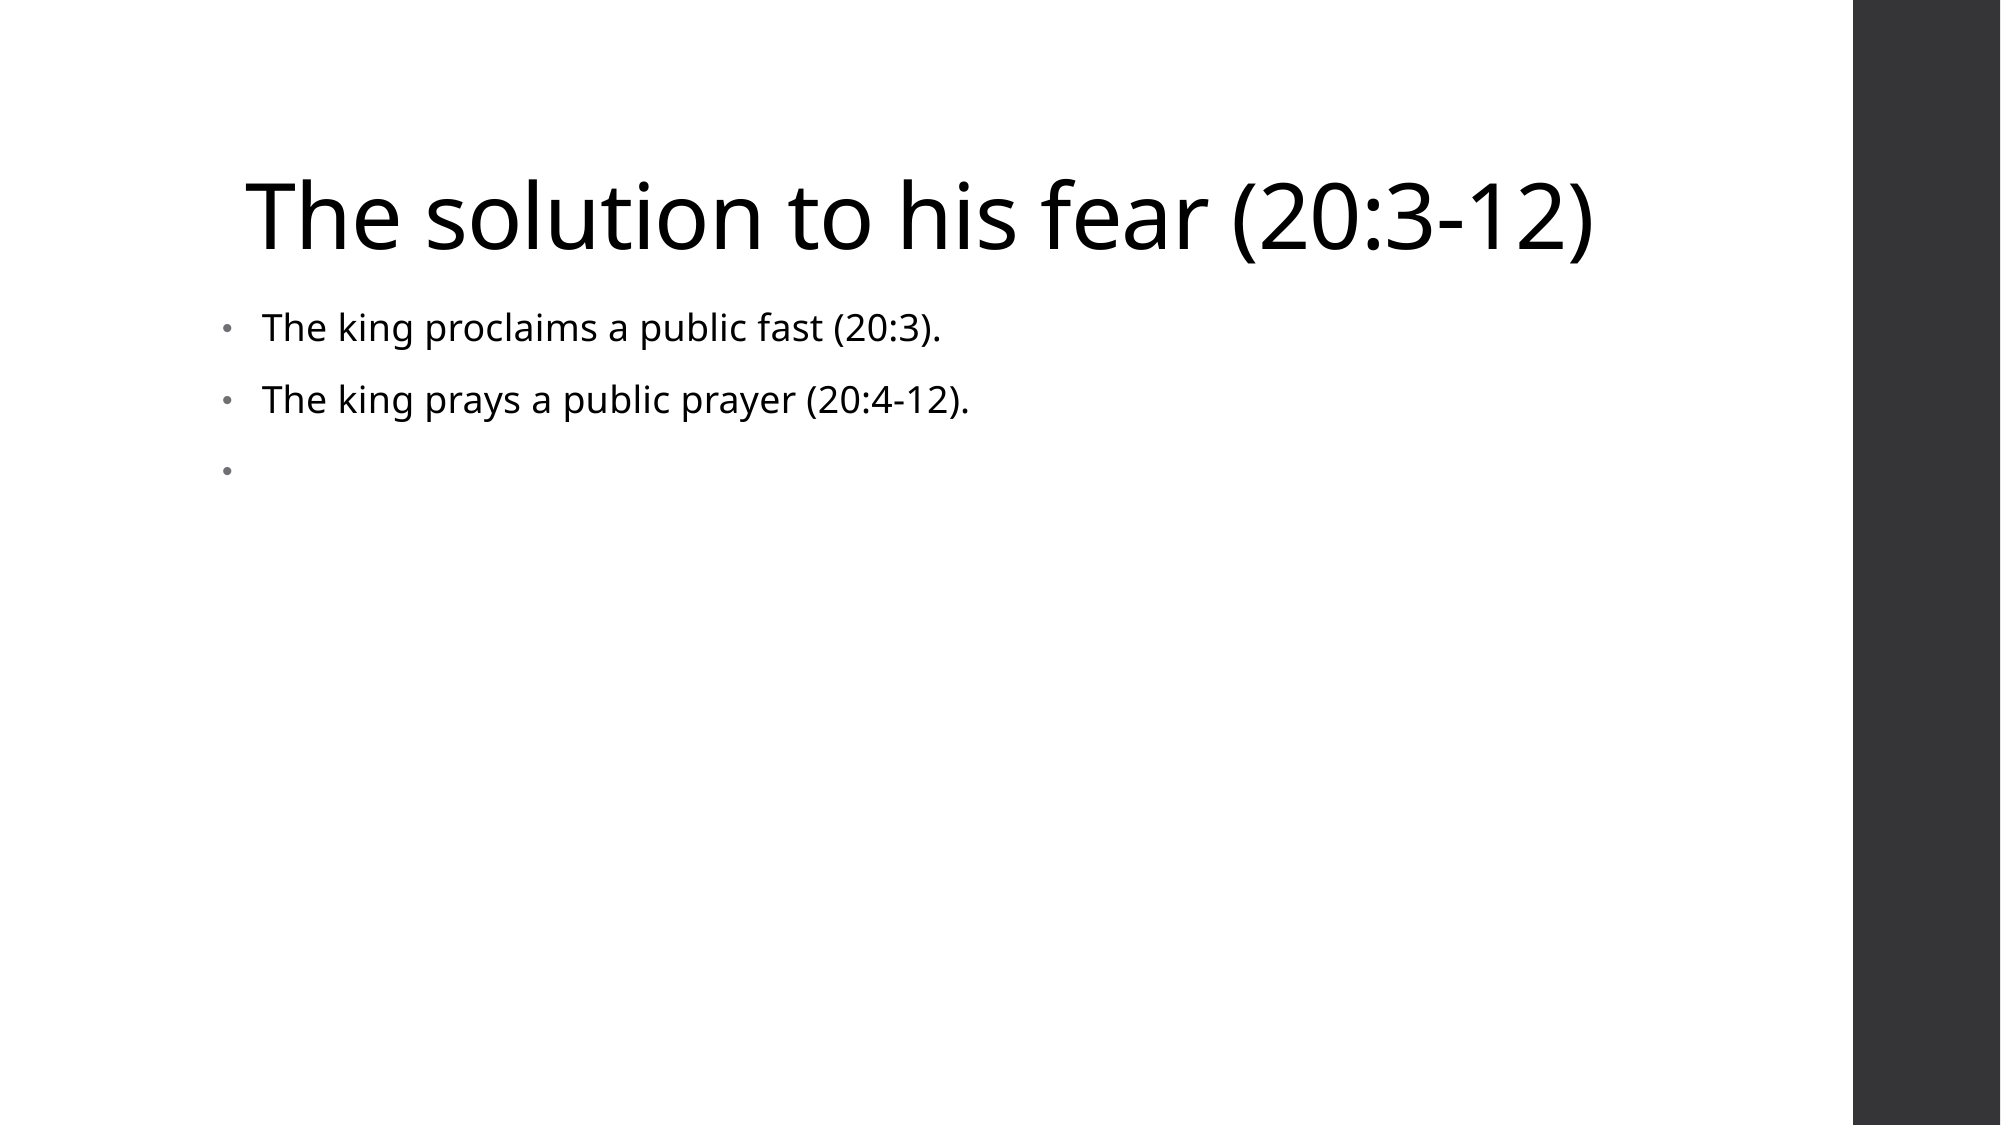

# The solution to his fear (20:3-12)
 The king proclaims a public fast (20:3).
 The king prays a public prayer (20:4-12).